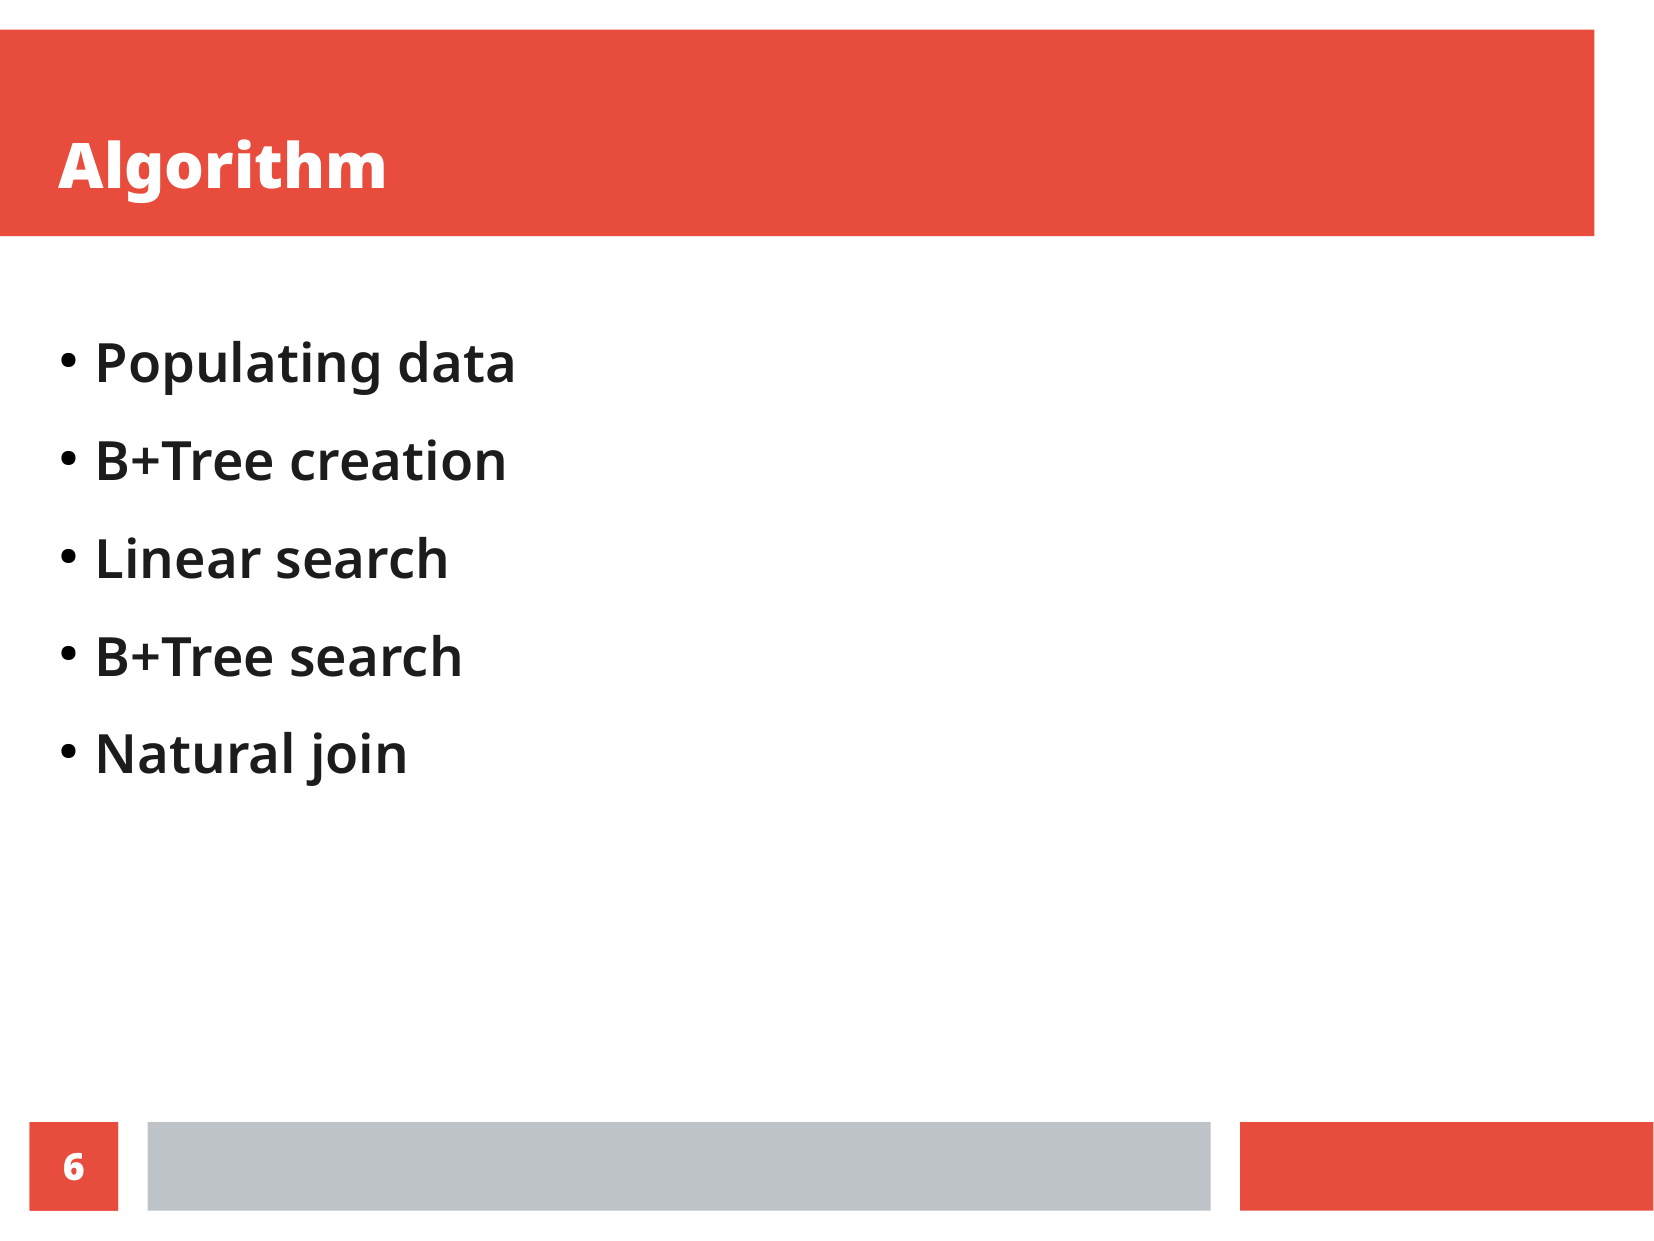

# Algorithm
Populating data
B+Tree creation
Linear search
B+Tree search
Natural join
6